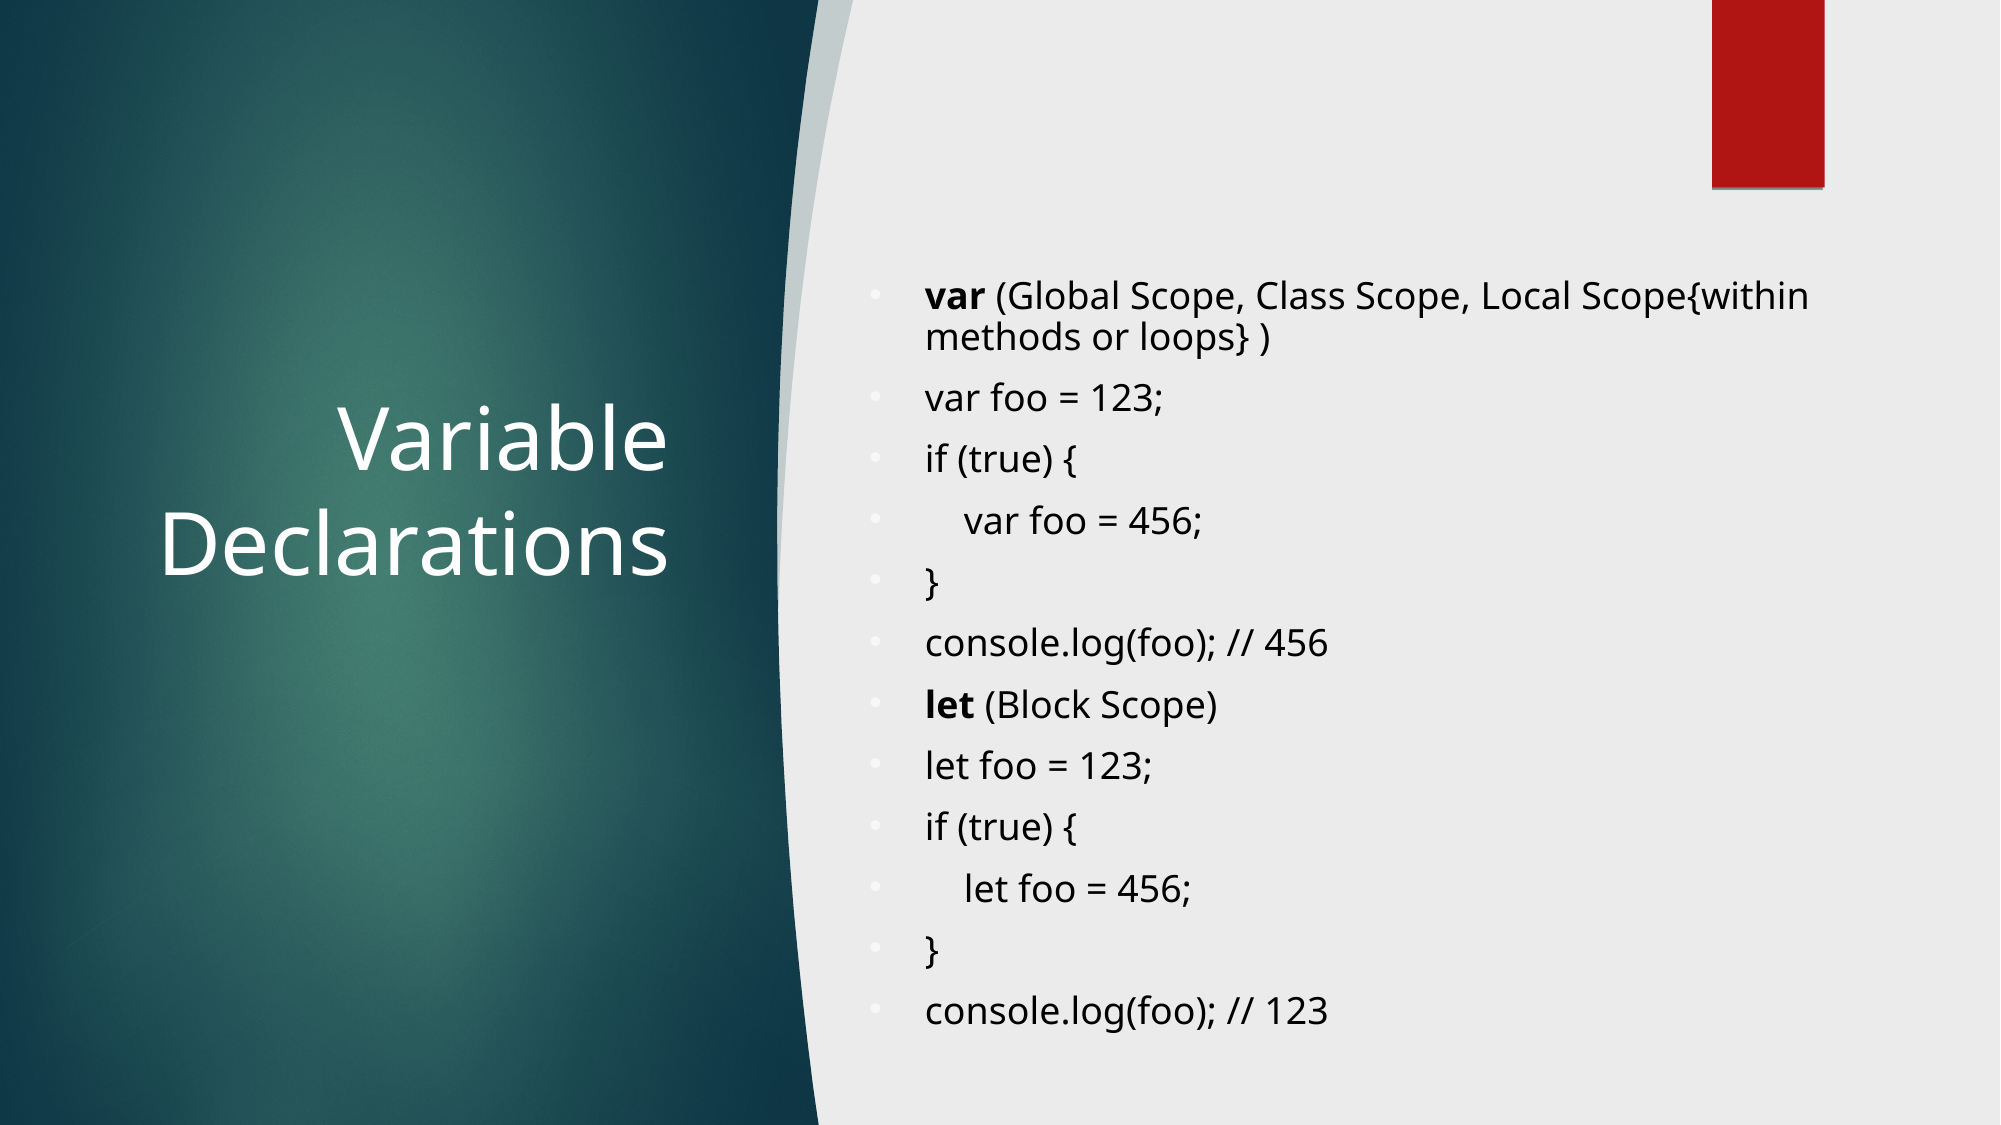

# Variable Declarations
var (Global Scope, Class Scope, Local Scope{within methods or loops} )
var foo = 123;
if (true) {
 var foo = 456;
}
console.log(foo); // 456
let (Block Scope)
let foo = 123;
if (true) {
 let foo = 456;
}
console.log(foo); // 123